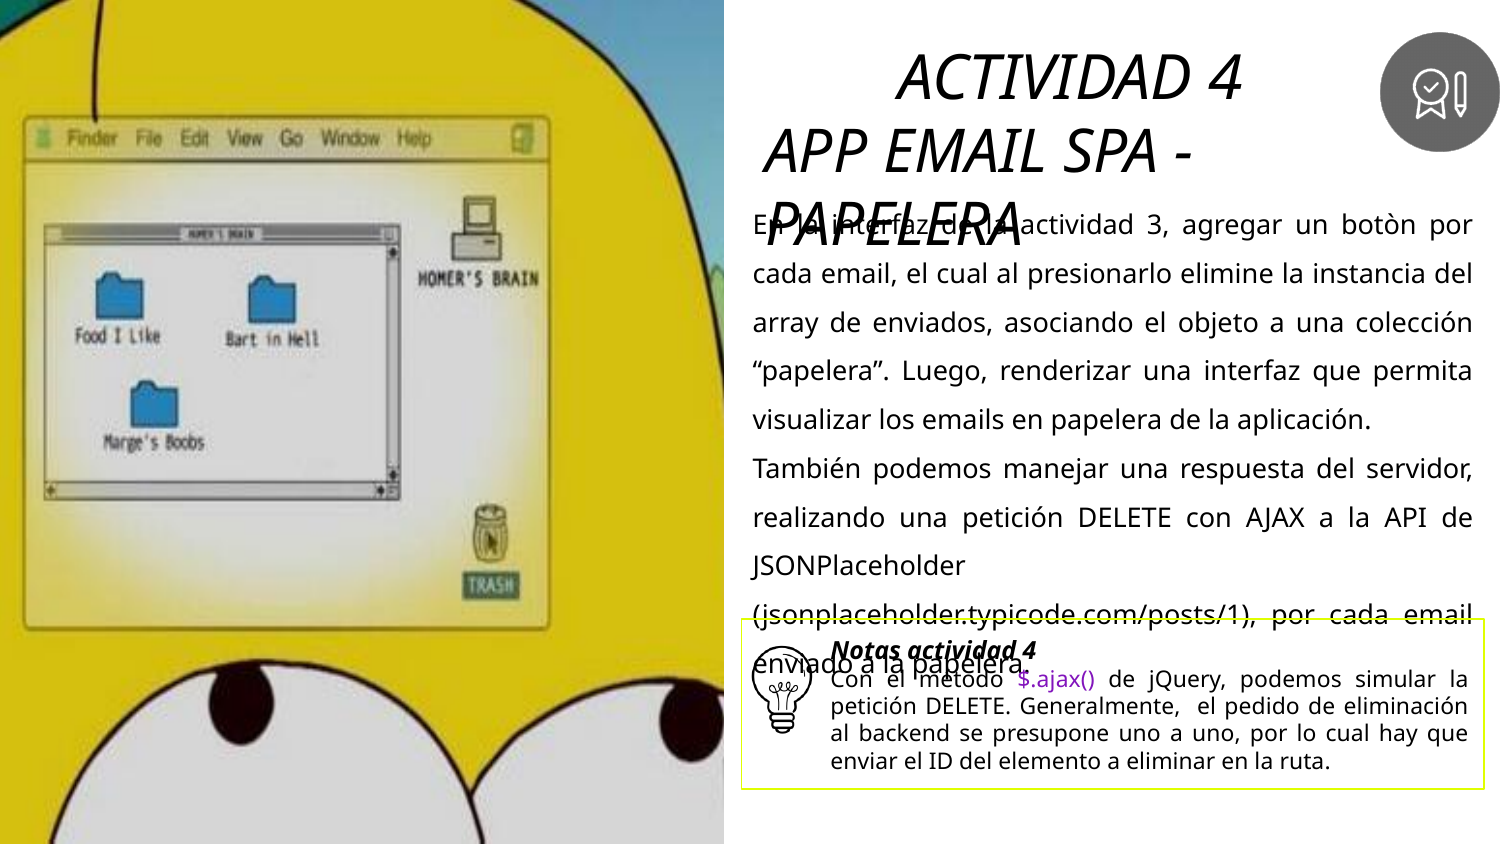

ACTIVIDAD 4
APP EMAIL SPA - PAPELERA
En la interfaz de la actividad 3, agregar un botòn por cada email, el cual al presionarlo elimine la instancia del array de enviados, asociando el objeto a una colección “papelera”. Luego, renderizar una interfaz que permita visualizar los emails en papelera de la aplicación.
También podemos manejar una respuesta del servidor, realizando una petición DELETE con AJAX a la API de JSONPlaceholder (jsonplaceholder.typicode.com/posts/1), por cada email enviado a la papelera.
Notas actividad 4
Con el método $.ajax() de jQuery, podemos simular la petición DELETE. Generalmente, el pedido de eliminación al backend se presupone uno a uno, por lo cual hay que enviar el ID del elemento a eliminar en la ruta.